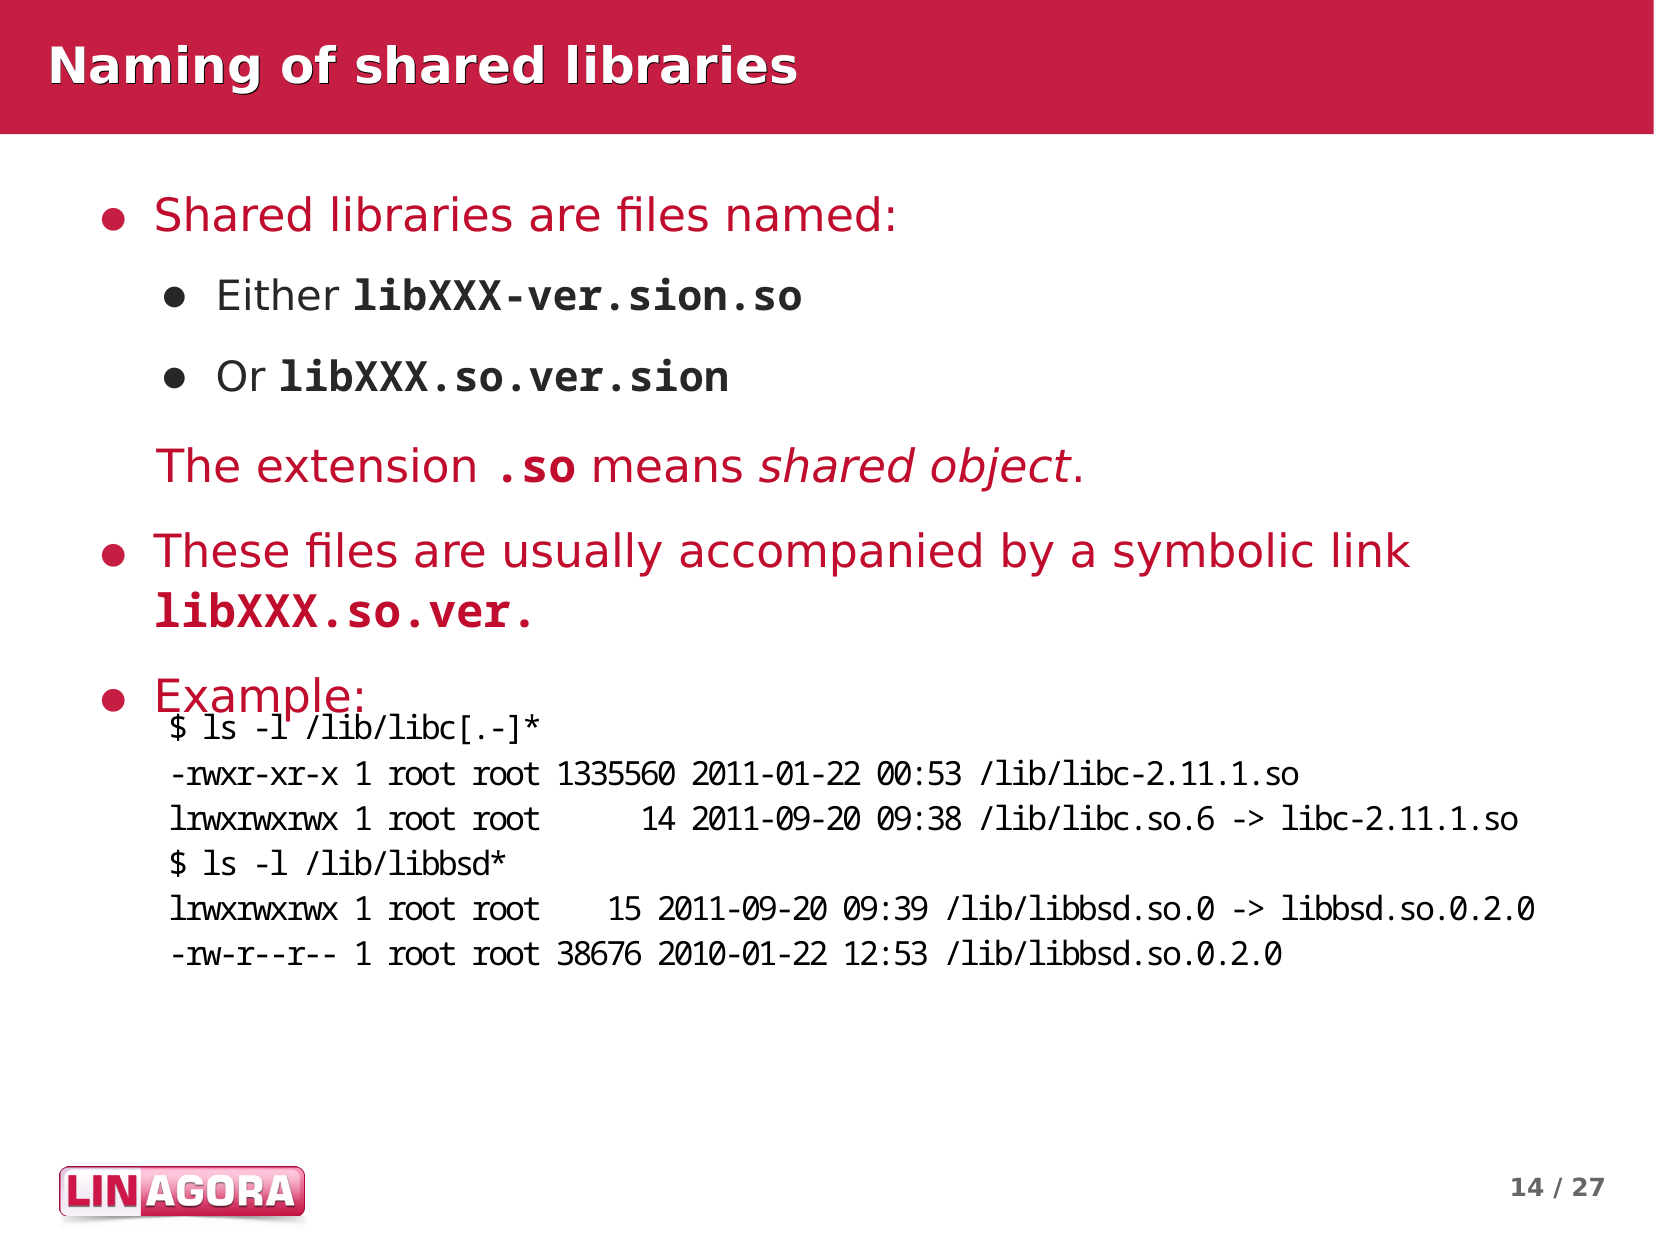

# Naming of shared libraries
Shared libraries are files named:
Either libXXX-ver.sion.so
Or libXXX.so.ver.sion
The extension .so means shared object.
These files are usually accompanied by a symbolic link libXXX.so.ver.
Example:
$ ls -l /lib/libc[.-]*
-rwxr-xr-x 1 root root 1335560 2011-01-22 00:53 /lib/libc-2.11.1.so
lrwxrwxrwx 1 root root 14 2011-09-20 09:38 /lib/libc.so.6 -> libc-2.11.1.so
$ ls -l /lib/libbsd*
lrwxrwxrwx 1 root root 15 2011-09-20 09:39 /lib/libbsd.so.0 -> libbsd.so.0.2.0
-rw-r--r-- 1 root root 38676 2010-01-22 12:53 /lib/libbsd.so.0.2.0